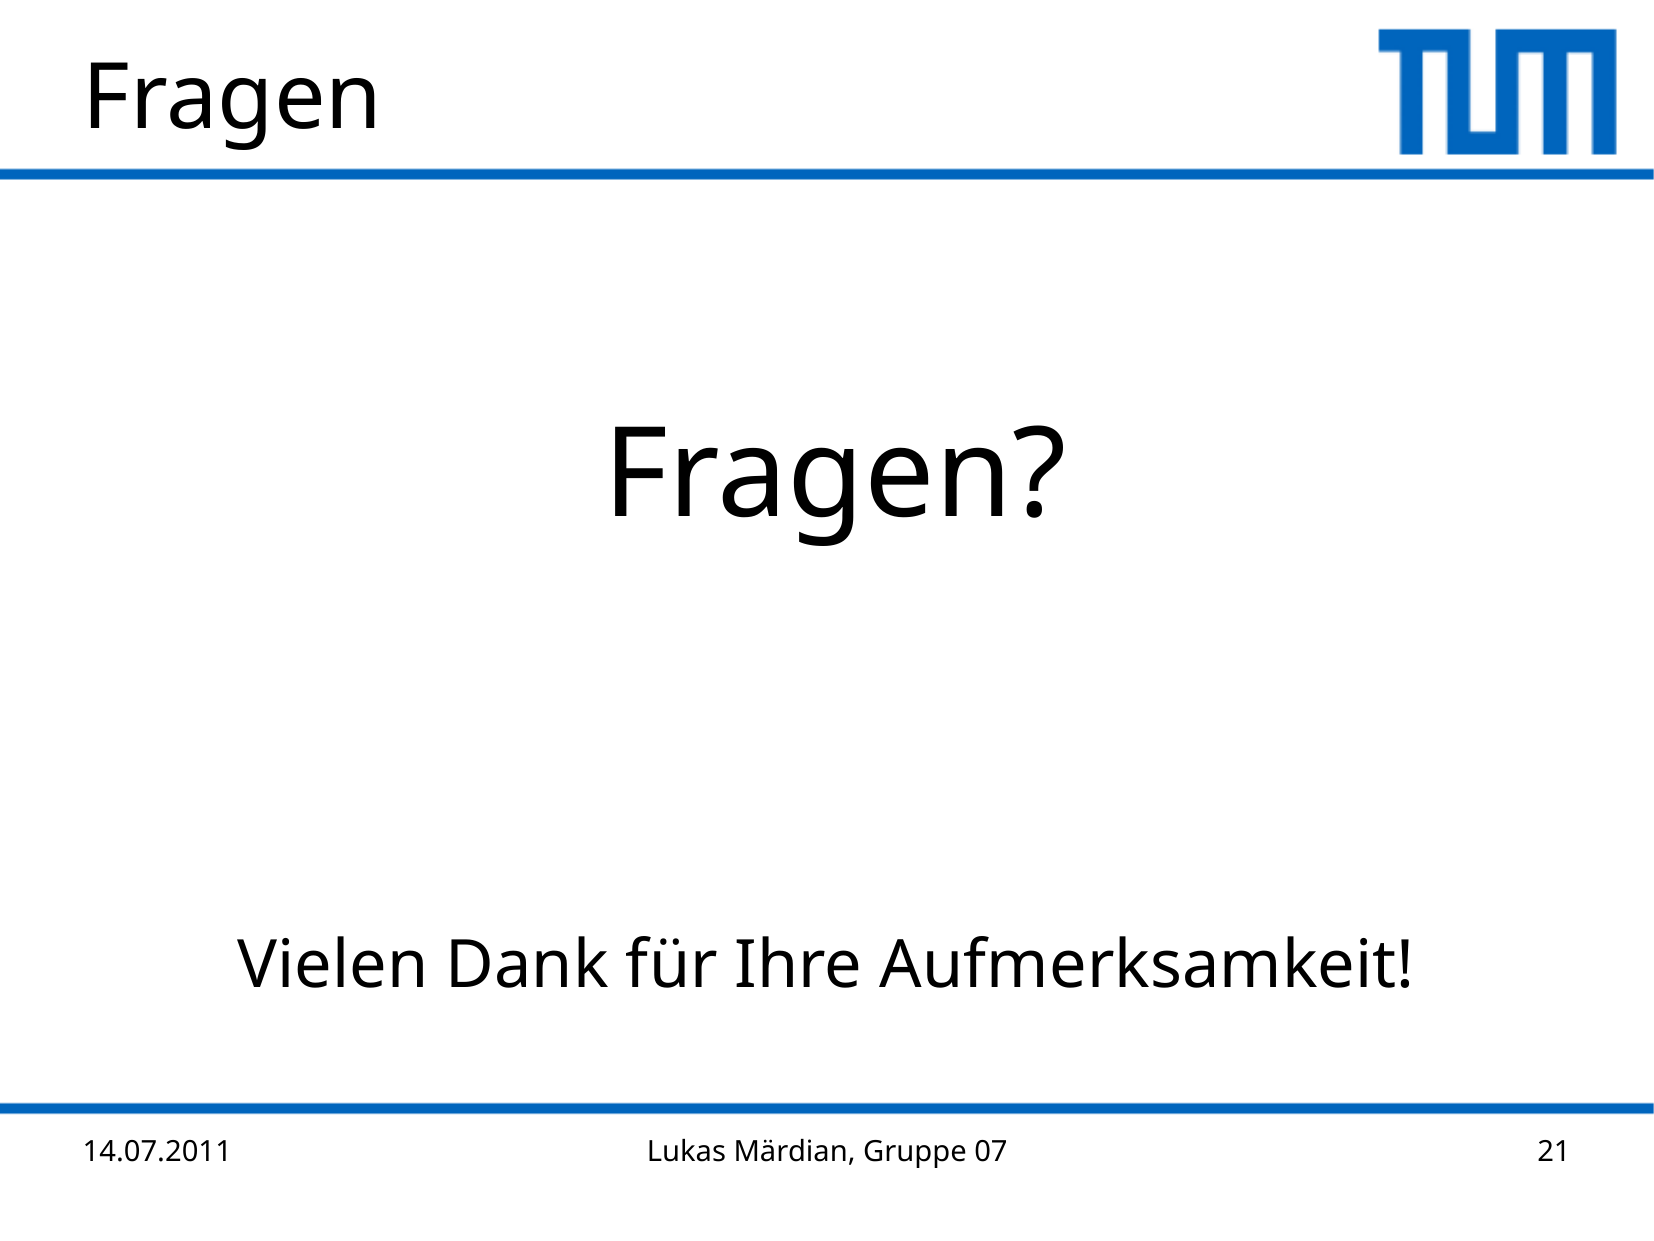

# Fragen
 Fragen?
Vielen Dank für Ihre Aufmerksamkeit!
14.07.2011
Lukas Märdian, Gruppe 07
21